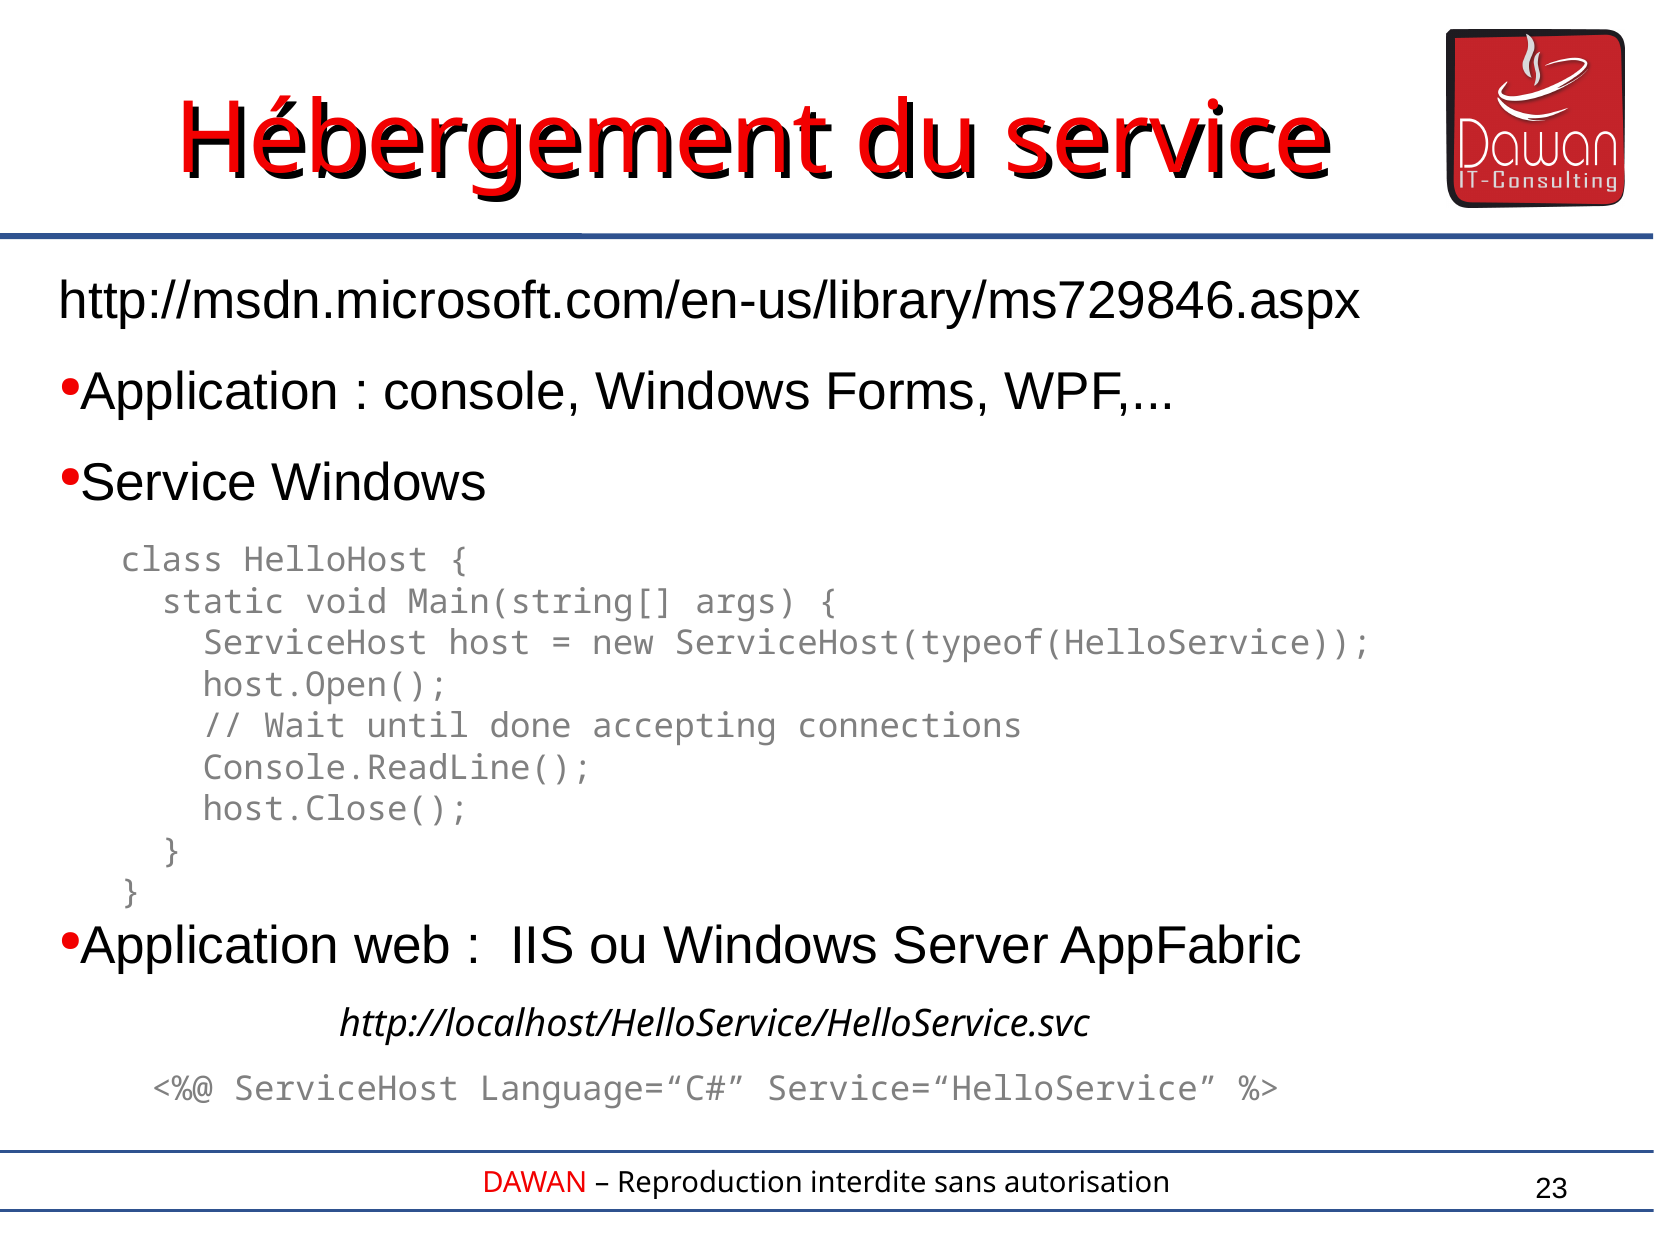

# Hébergement du service
http://msdn.microsoft.com/en-us/library/ms729846.aspx
Application : console, Windows Forms, WPF,...
Service Windows
 class HelloHost {
 static void Main(string[] args) {
 ServiceHost host = new ServiceHost(typeof(HelloService));
 host.Open();
 // Wait until done accepting connections
 Console.ReadLine();
 host.Close();
 }
 }
Application web : IIS ou Windows Server AppFabric
http://localhost/HelloService/HelloService.svc
<%@ ServiceHost Language=“C#” Service=“HelloService” %>